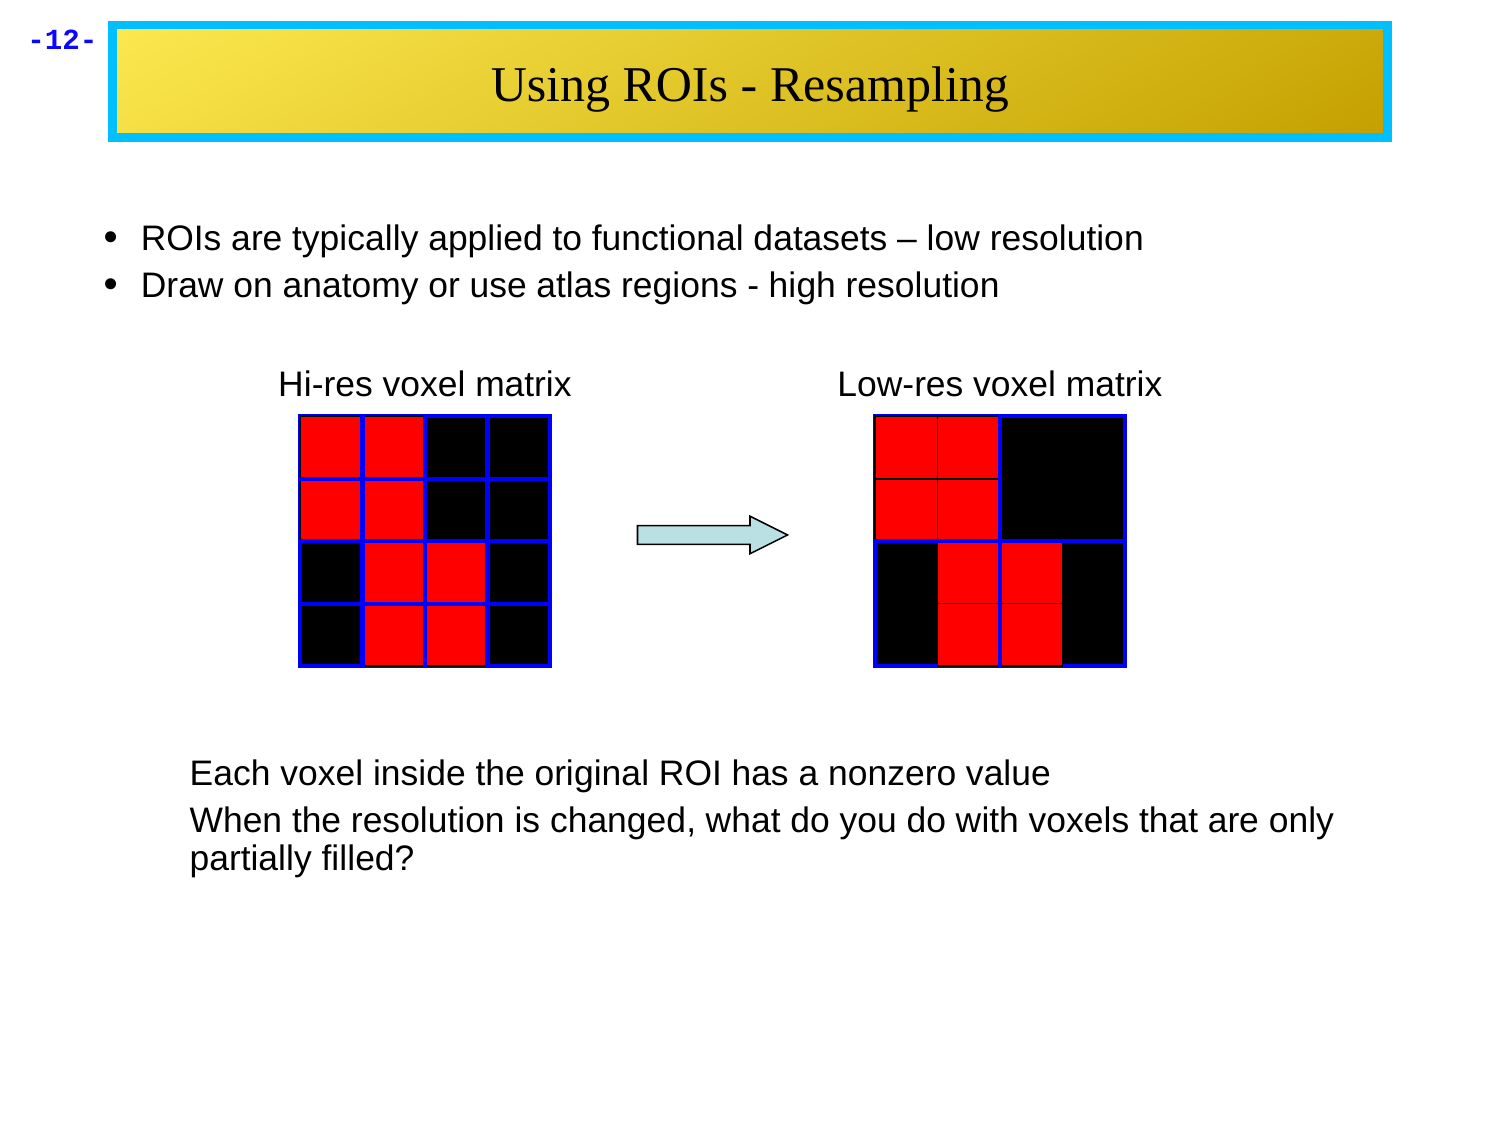

Using ROIs - Resampling
# ROIs are typically applied to functional datasets – low resolution
Draw on anatomy or use atlas regions - high resolution
Each voxel inside the original ROI has a nonzero value
When the resolution is changed, what do you do with voxels that are only partially filled?
Hi-res voxel matrix
Low-res voxel matrix